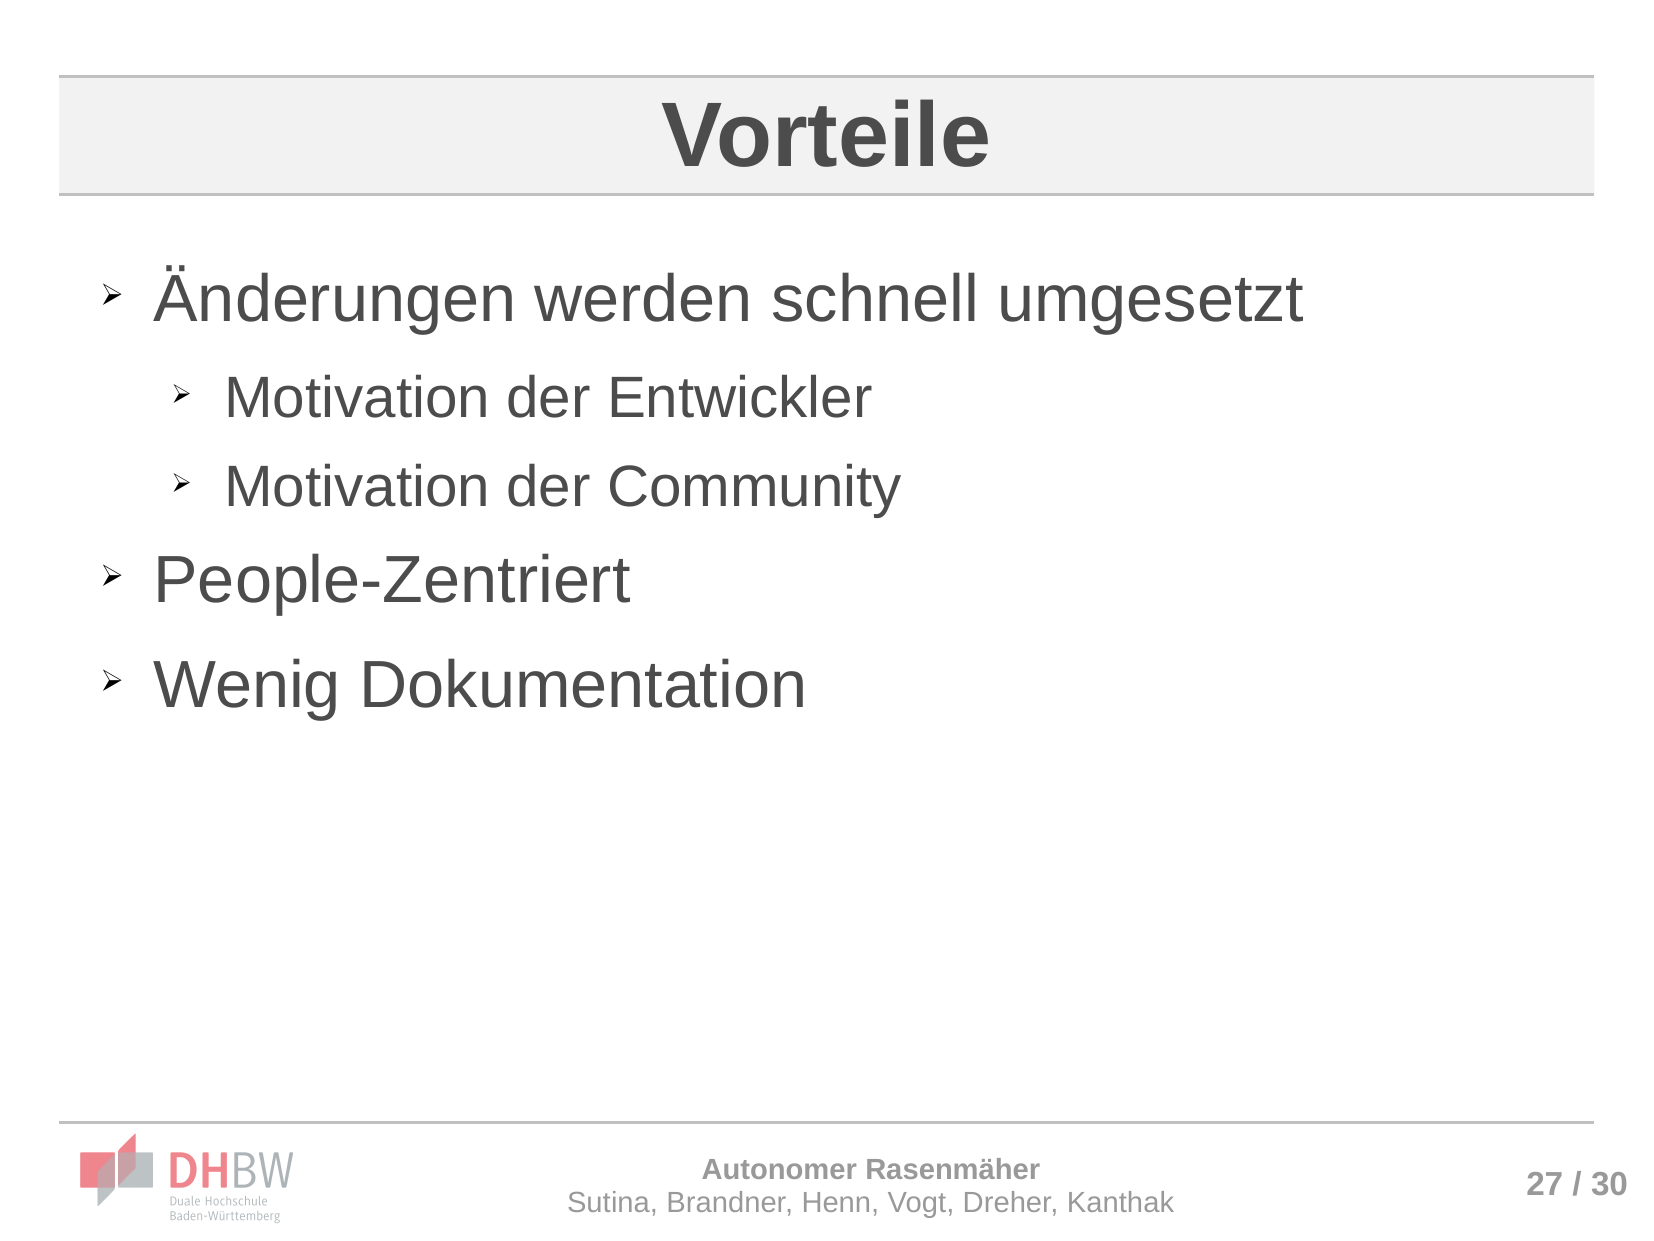

# Vorteile
Änderungen werden schnell umgesetzt
Motivation der Entwickler
Motivation der Community
People-Zentriert
Wenig Dokumentation